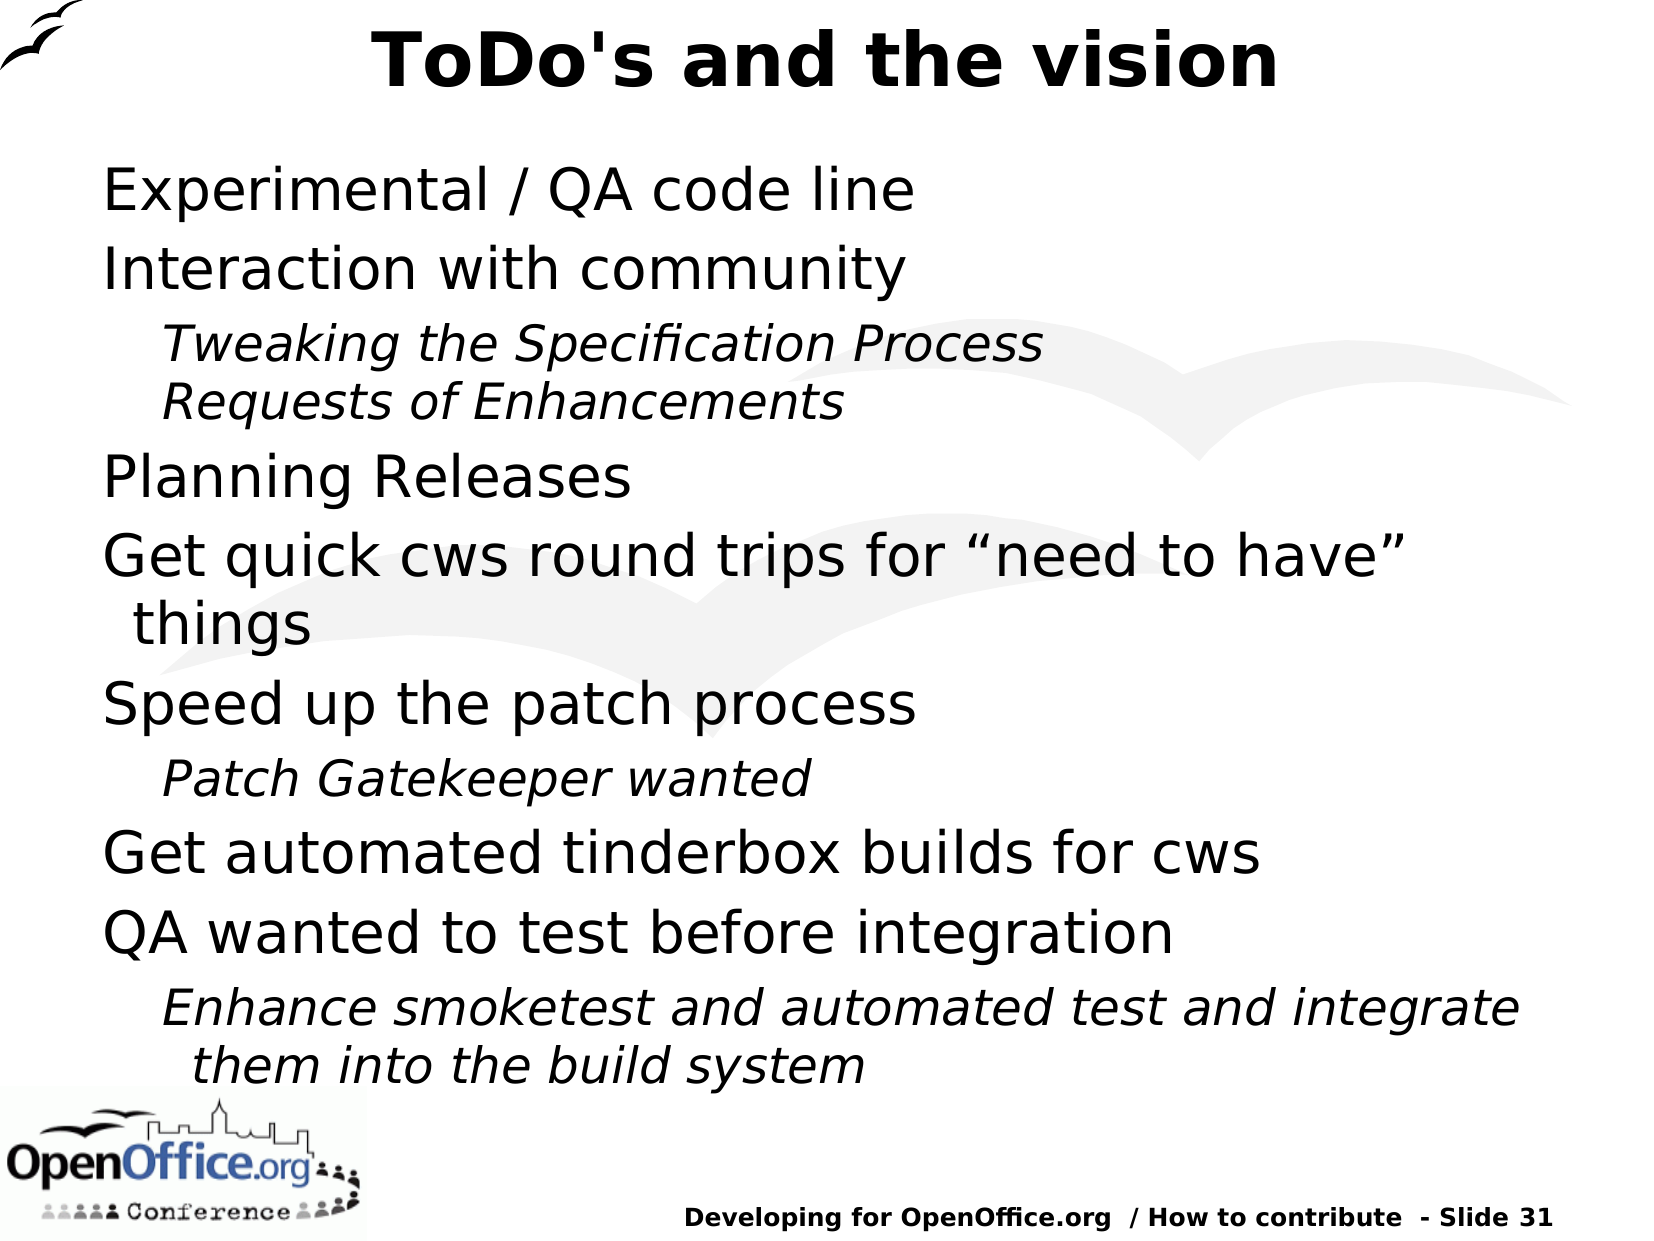

# ToDo's and the vision
Experimental / QA code line
Interaction with community
Tweaking the Specification Process
Requests of Enhancements
Planning Releases
Get quick cws round trips for “need to have” things
Speed up the patch process
Patch Gatekeeper wanted
Get automated tinderbox builds for cws
QA wanted to test before integration
Enhance smoketest and automated test and integrate them into the build system